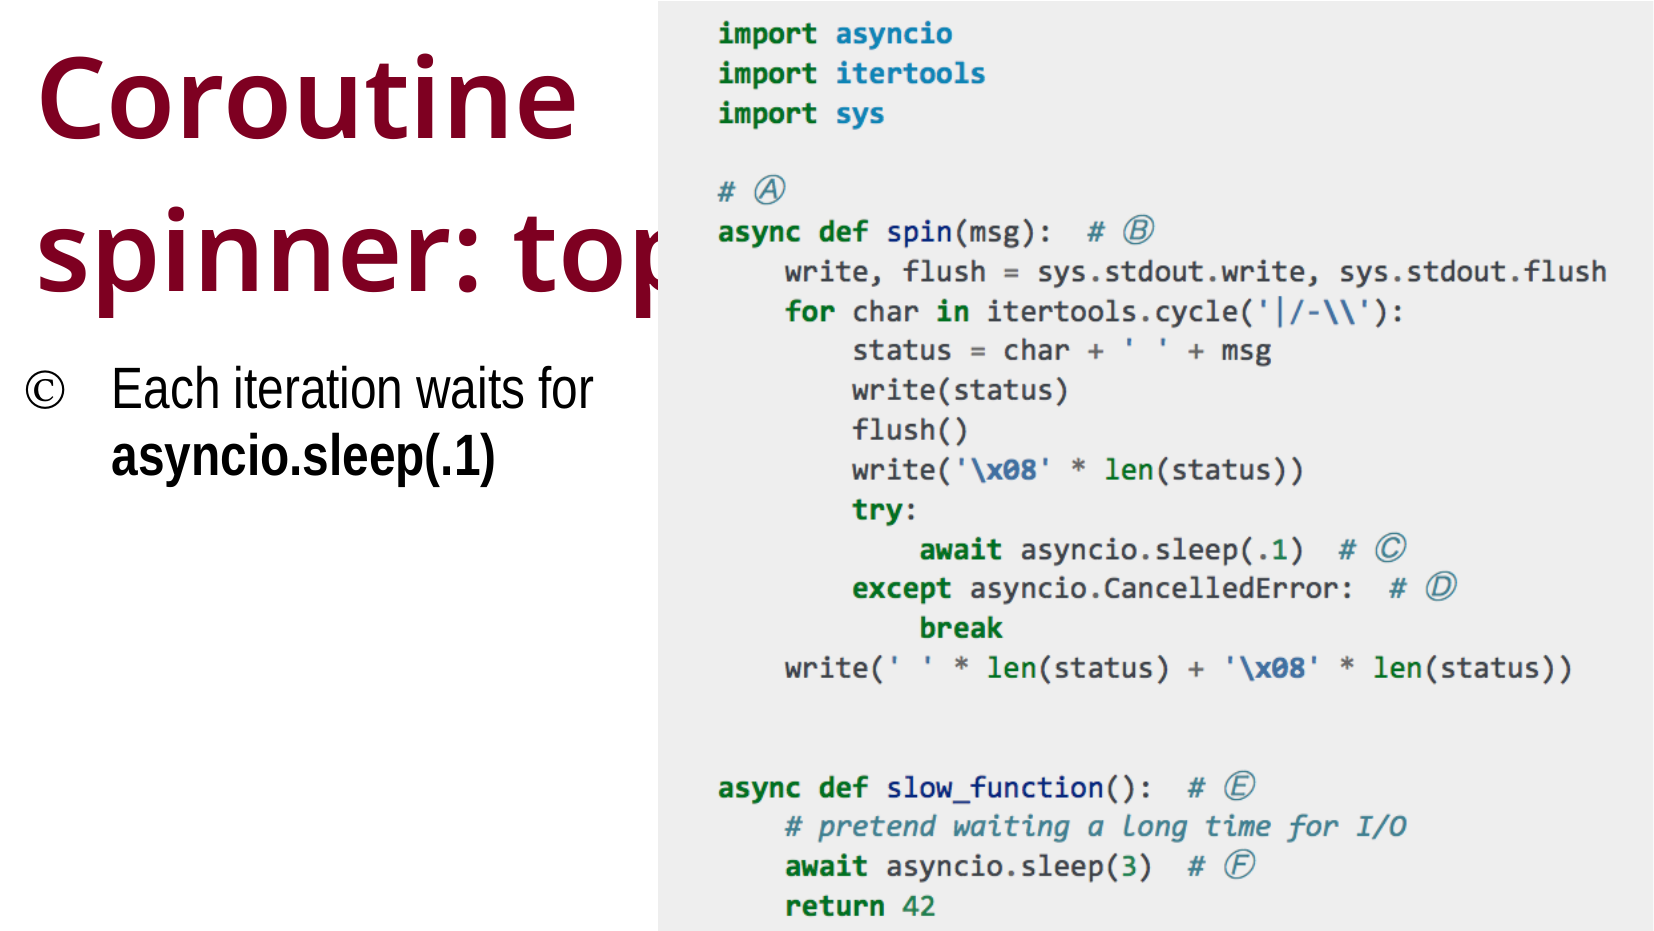

# Coroutine spinner: top
Ⓒ	Each iteration waits for asyncio.sleep(.1)